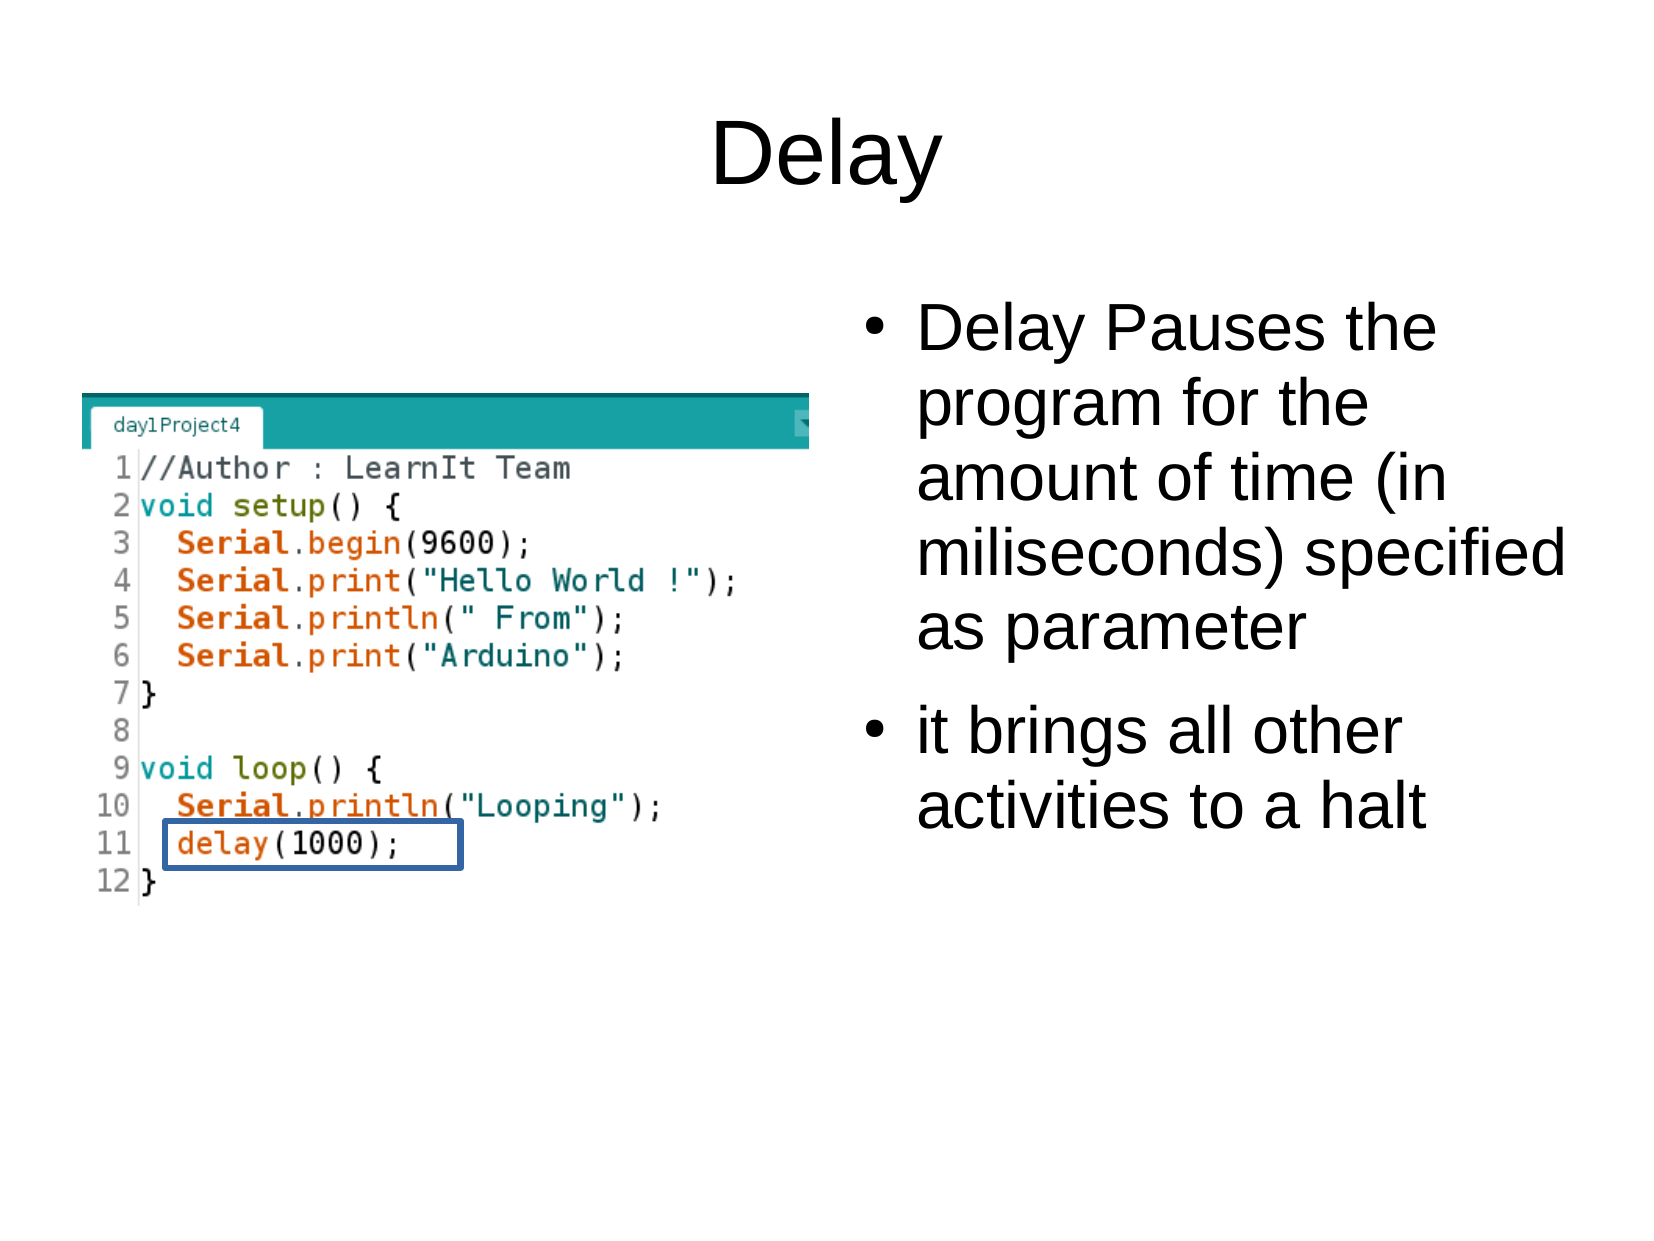

# Delay
Delay Pauses the program for the amount of time (in miliseconds) specified as parameter
it brings all other activities to a halt